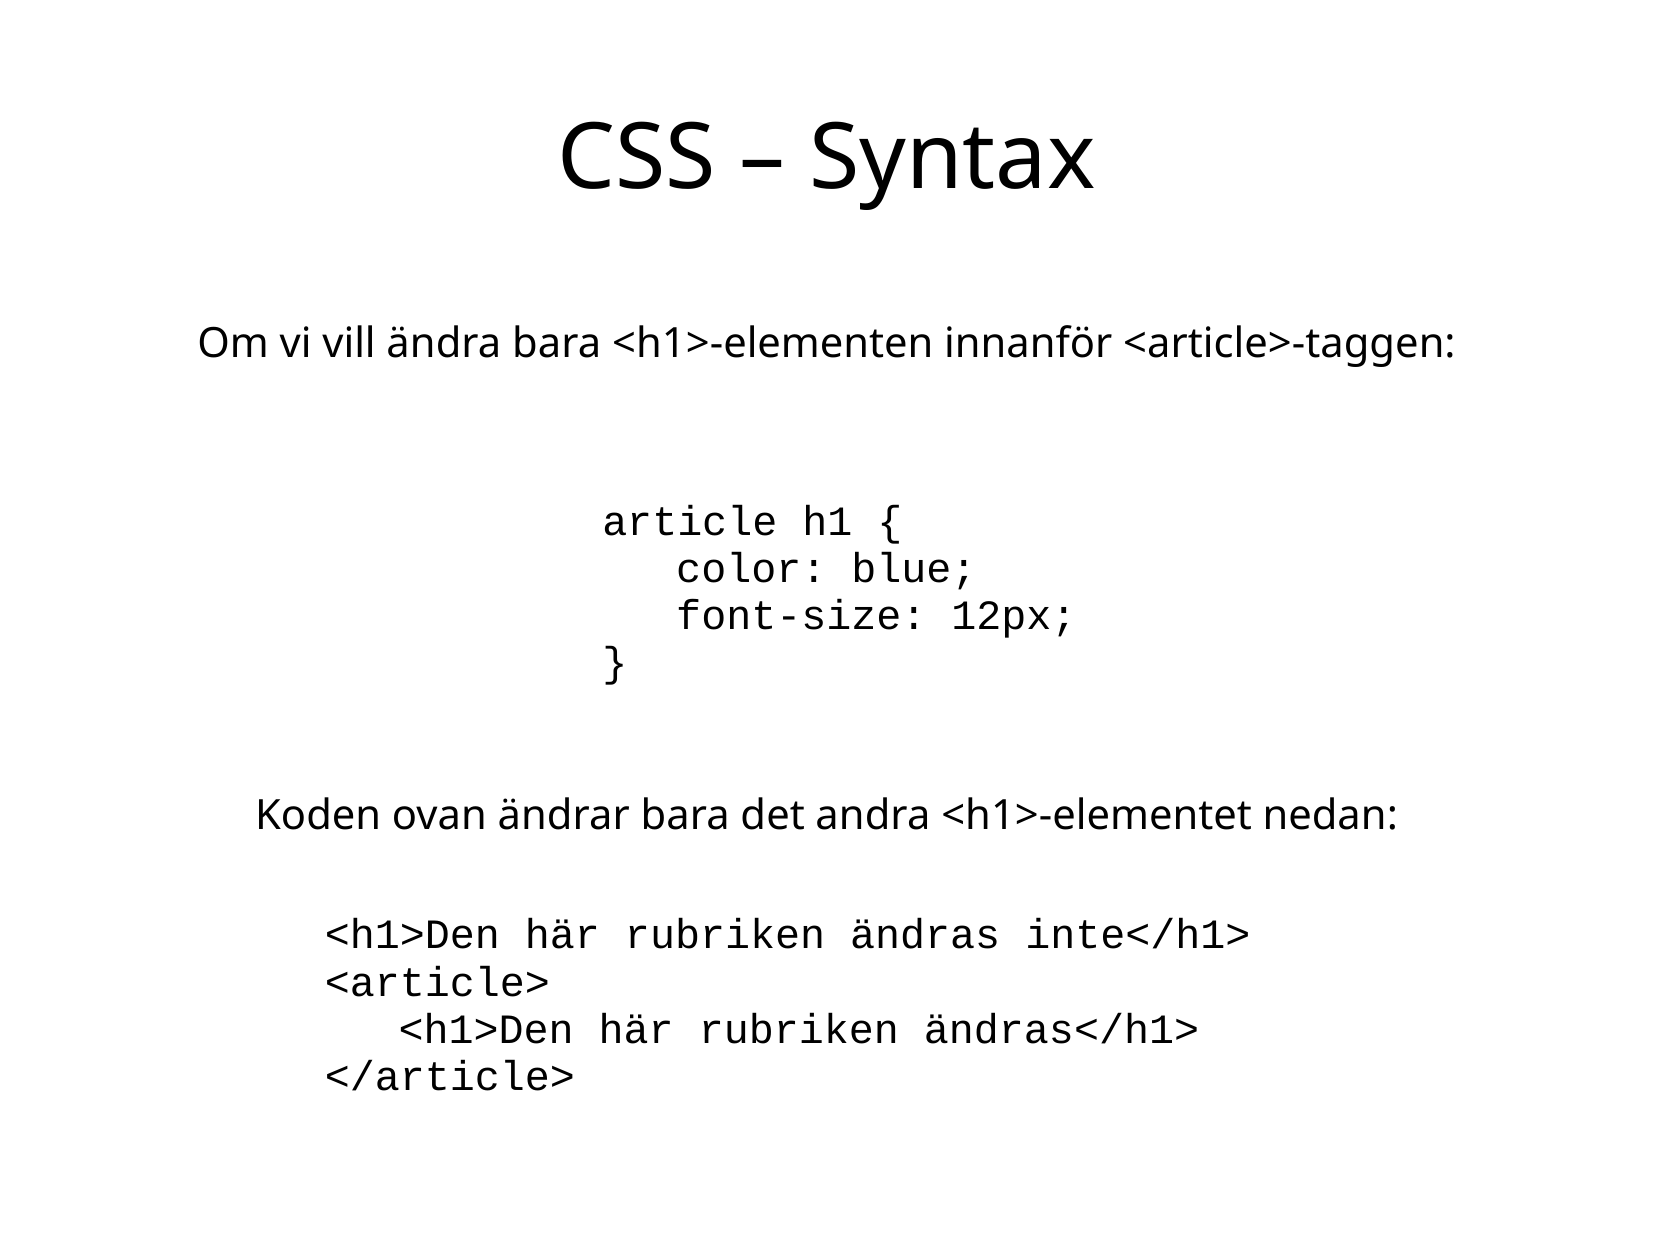

# CSS – Syntax
Om vi vill ändra bara <h1>-elementen innanför <article>-taggen:
article h1 {
	color: blue;
	font-size: 12px;
}
Koden ovan ändrar bara det andra <h1>-elementet nedan:
<h1>Den här rubriken ändras inte</h1>
<article>
	<h1>Den här rubriken ändras</h1>
</article>